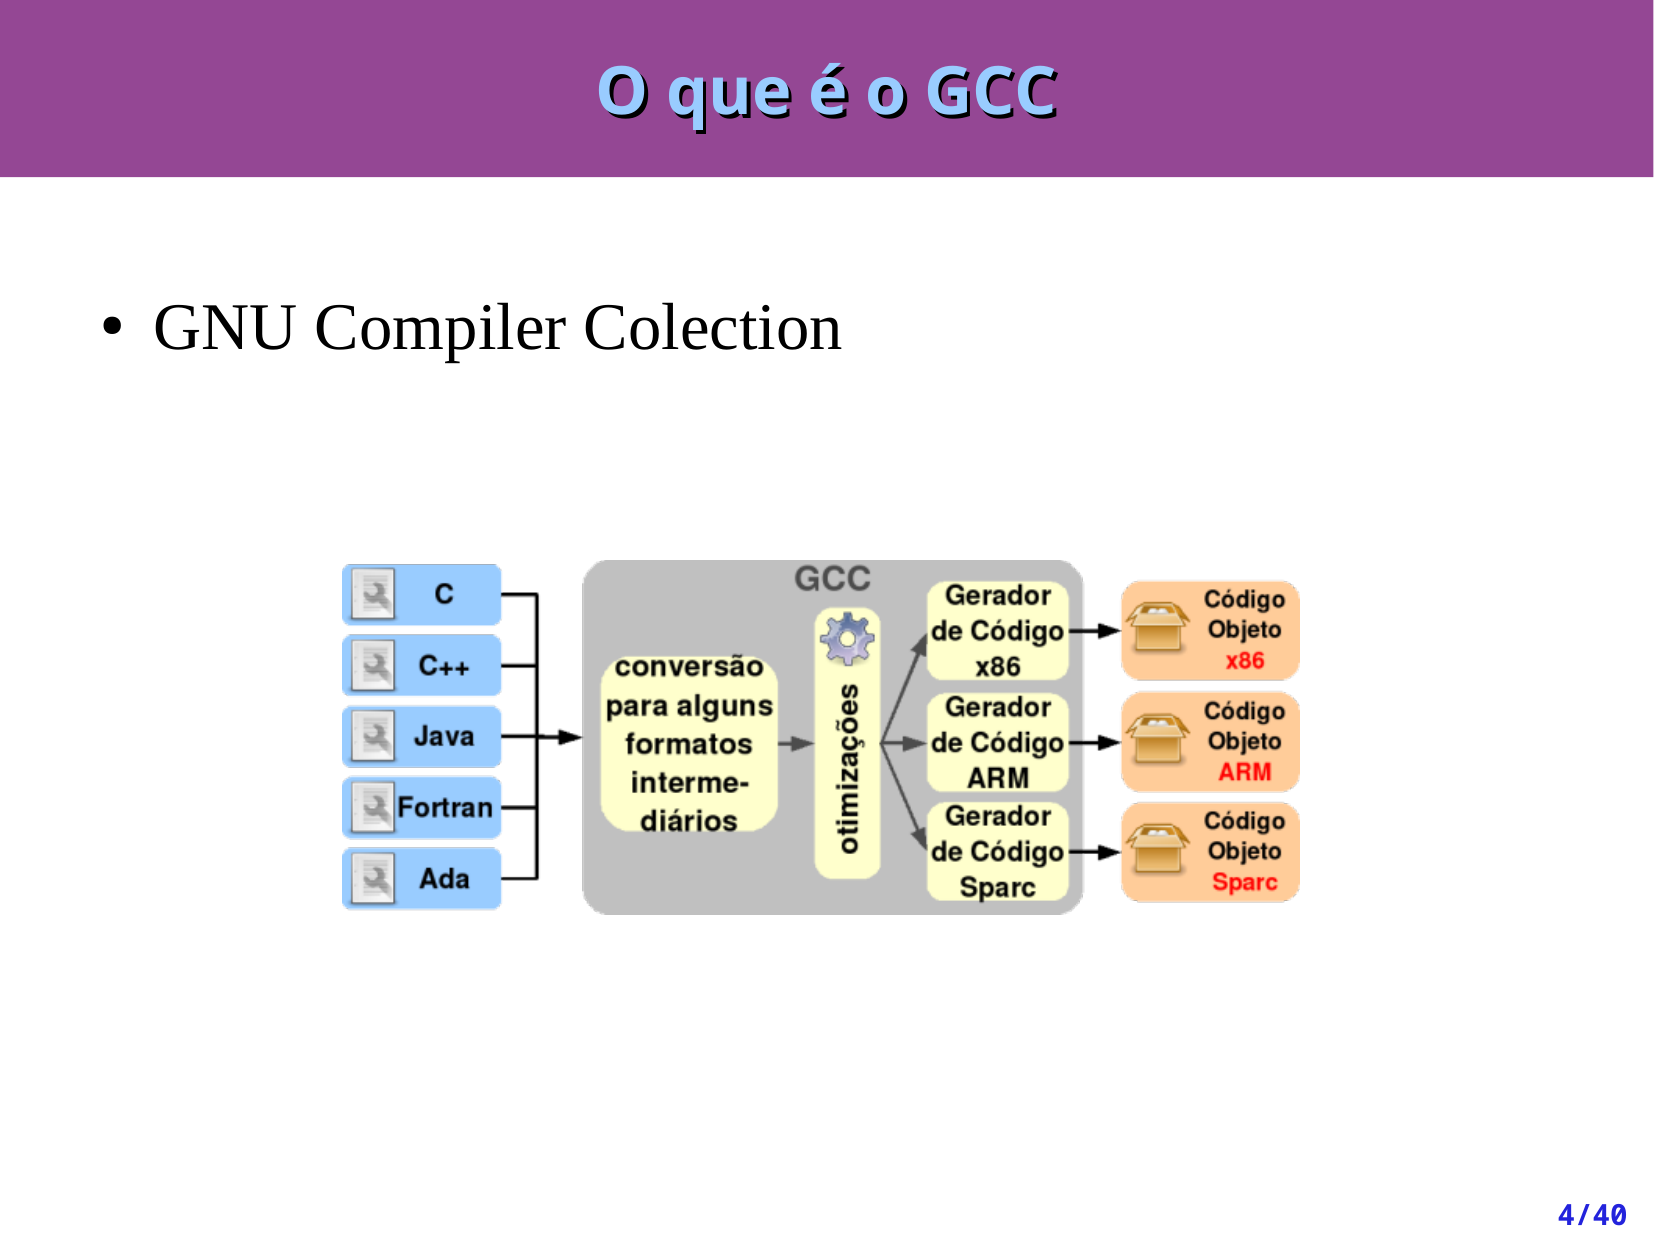

# O que é o GCC
GNU Compiler Colection
4